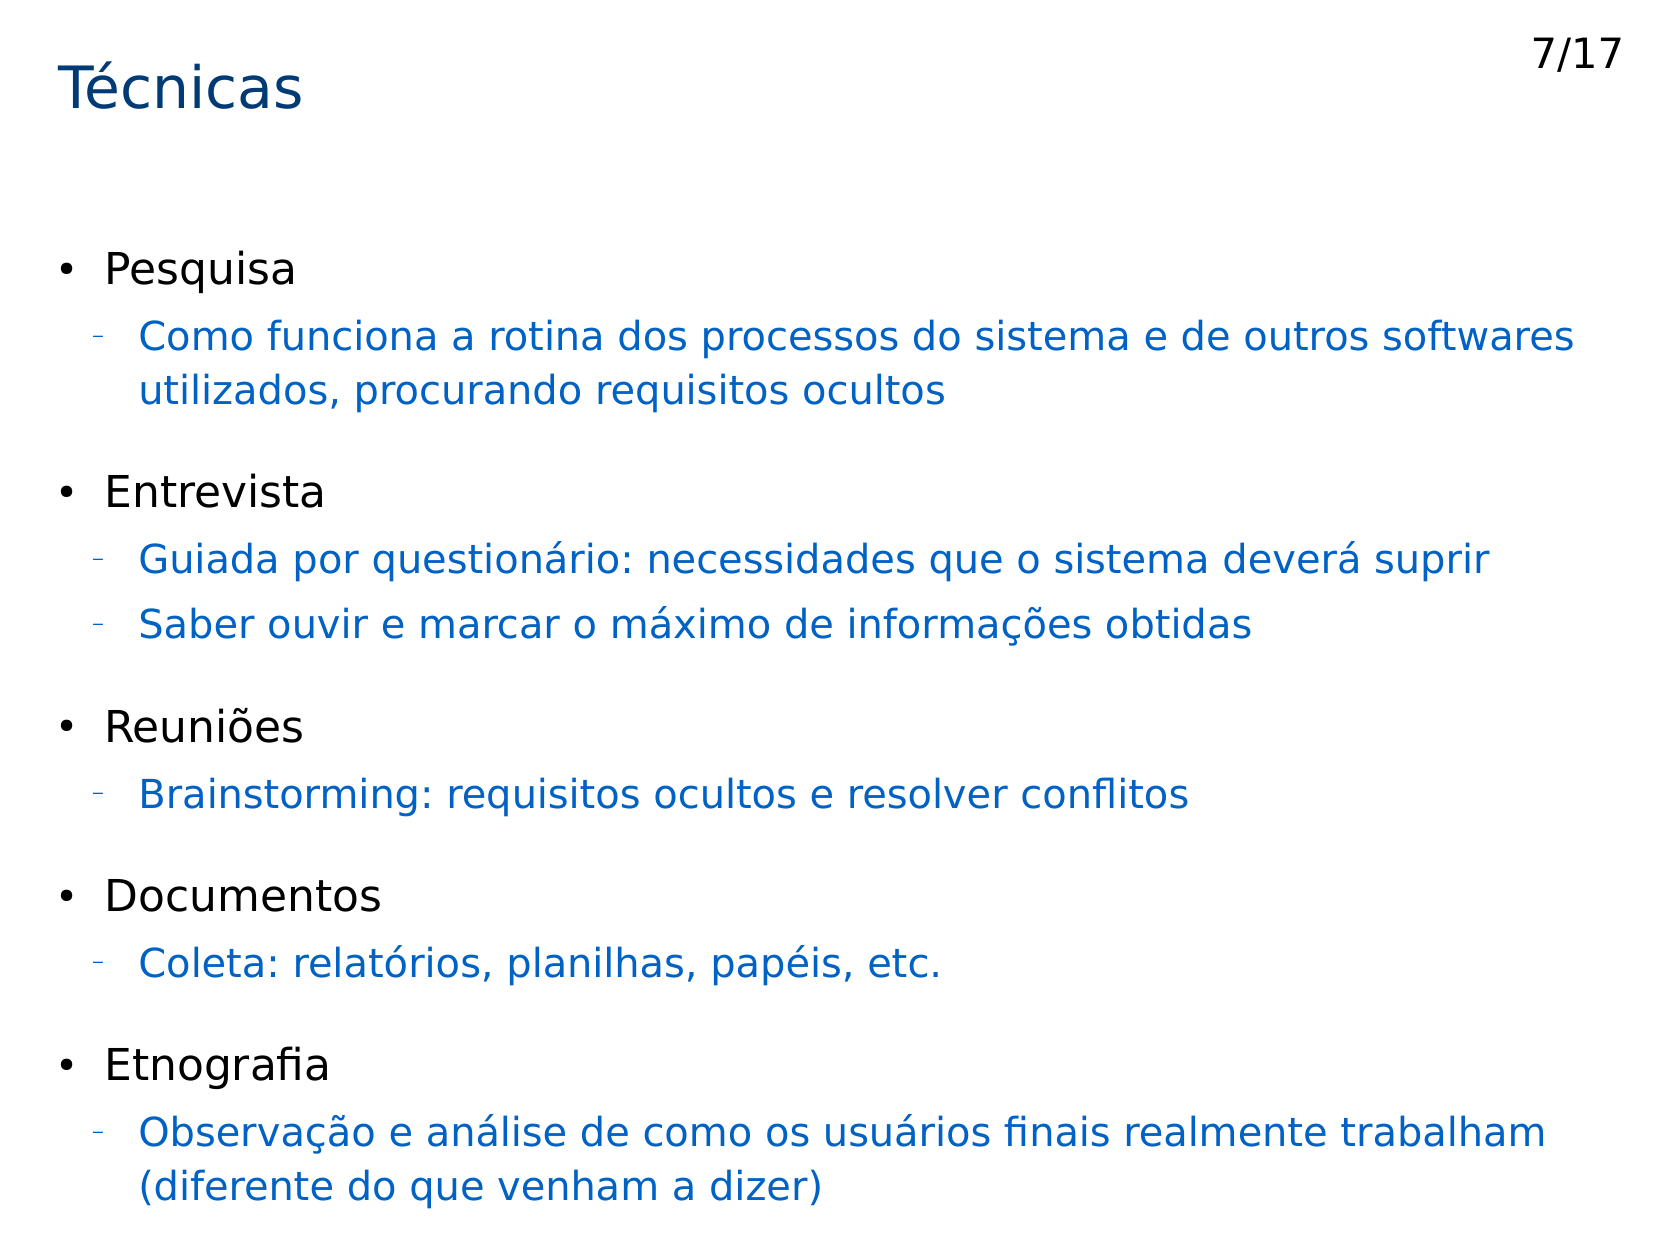

# Técnicas
7
Pesquisa
Como funciona a rotina dos processos do sistema e de outros softwares utilizados, procurando requisitos ocultos
Entrevista
Guiada por questionário: necessidades que o sistema deverá suprir
Saber ouvir e marcar o máximo de informações obtidas
Reuniões
Brainstorming: requisitos ocultos e resolver conflitos
Documentos
Coleta: relatórios, planilhas, papéis, etc.
Etnografia
Observação e análise de como os usuários finais realmente trabalham (diferente do que venham a dizer)